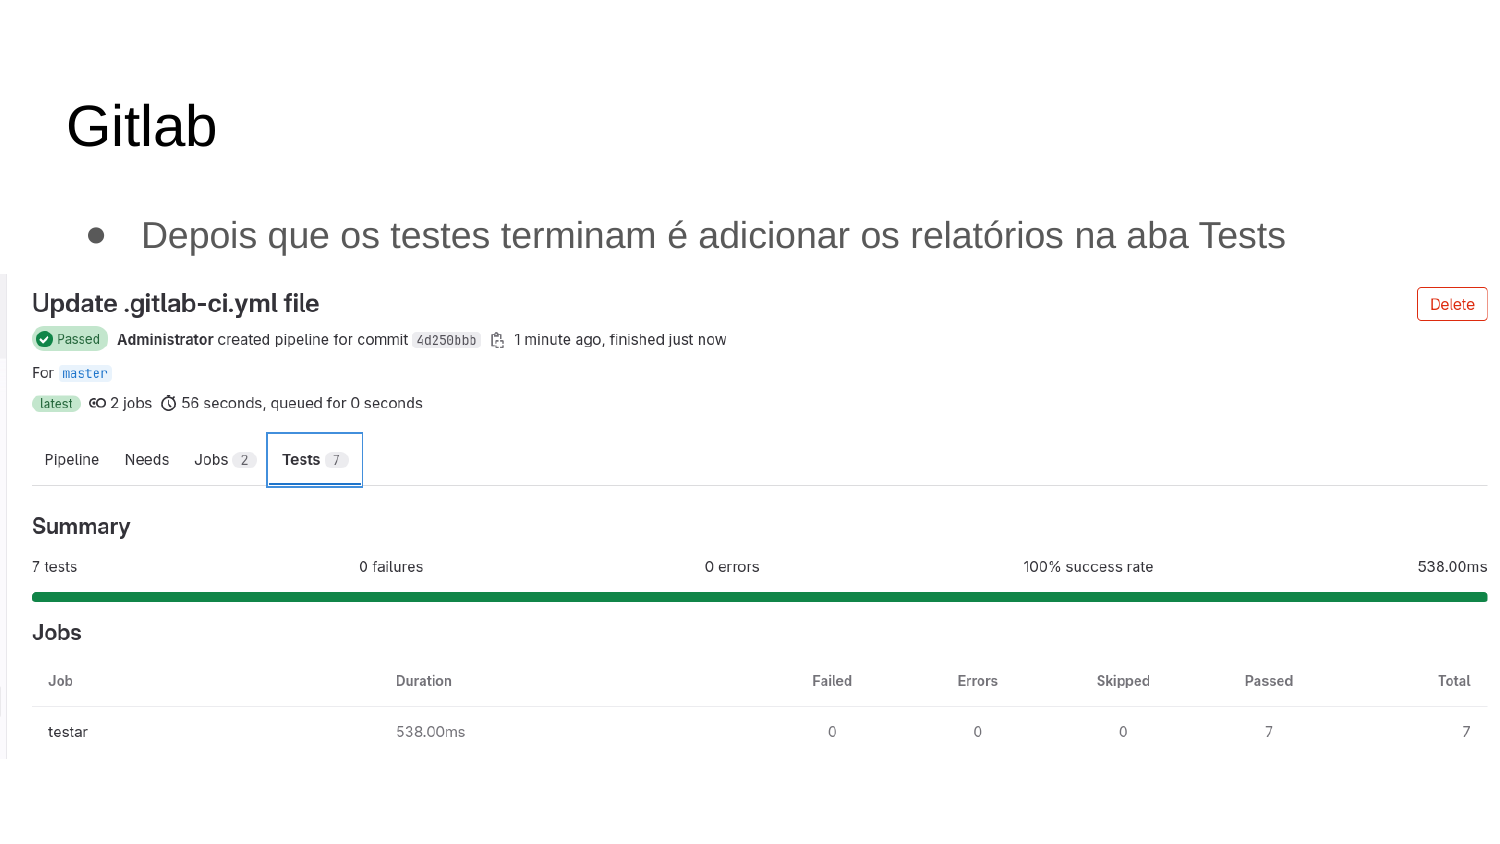

# Gitlab
Depois que os testes terminam é adicionar os relatórios na aba Tests